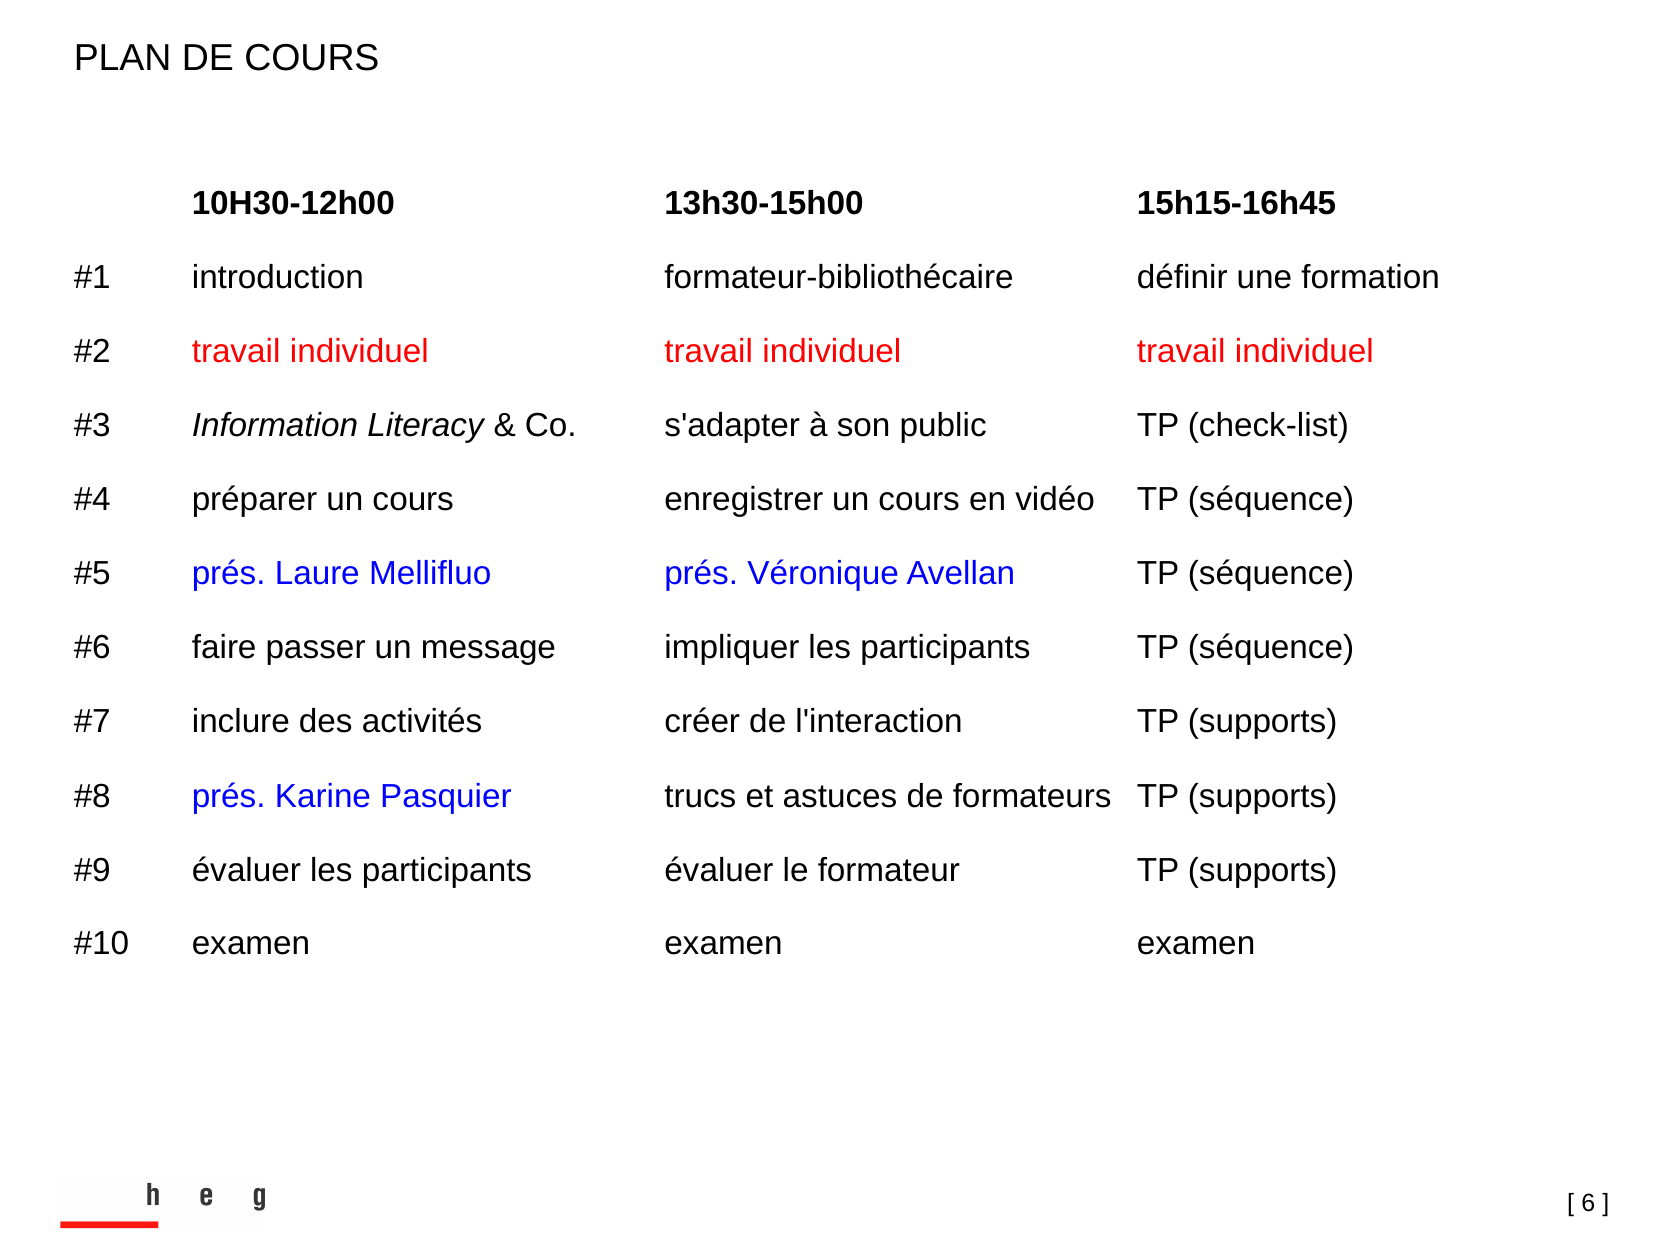

PLAN DE COURS
	10H30-12h00	13h30-15h00	15h15-16h45
#1	introduction	formateur-bibliothécaire	définir une formation
#2	travail individuel	travail individuel	travail individuel
#3	Information Literacy & Co.	s'adapter à son public	TP (check-list)
#4	préparer un cours	enregistrer un cours en vidéo	TP (séquence)
#5	prés. Laure Mellifluo	prés. Véronique Avellan	TP (séquence)
#6	faire passer un message	impliquer les participants	TP (séquence)
#7	inclure des activités	créer de l'interaction	TP (supports)
#8	prés. Karine Pasquier	trucs et astuces de formateurs	TP (supports)
#9	évaluer les participants	évaluer le formateur	TP (supports)
#10	examen	examen	examen